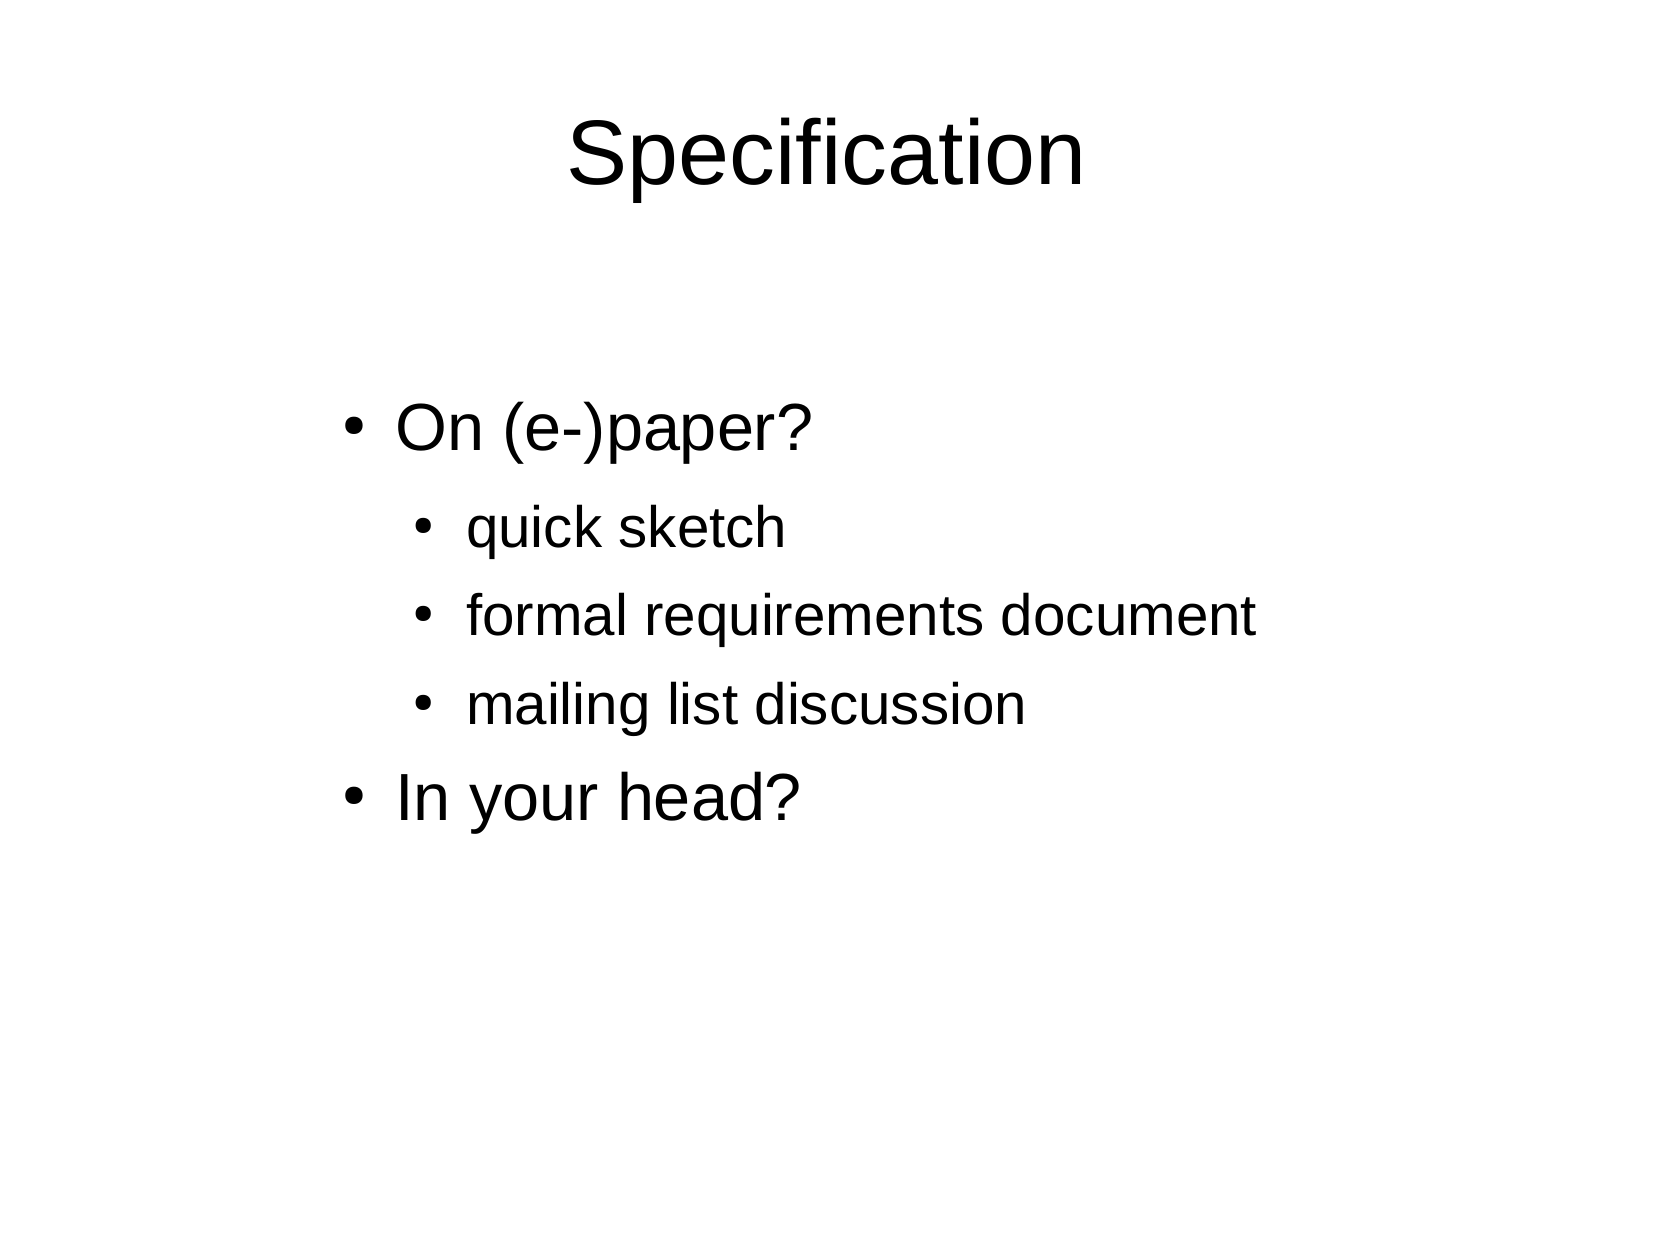

# Specification
On (e-)paper?
quick sketch
formal requirements document
mailing list discussion
In your head?